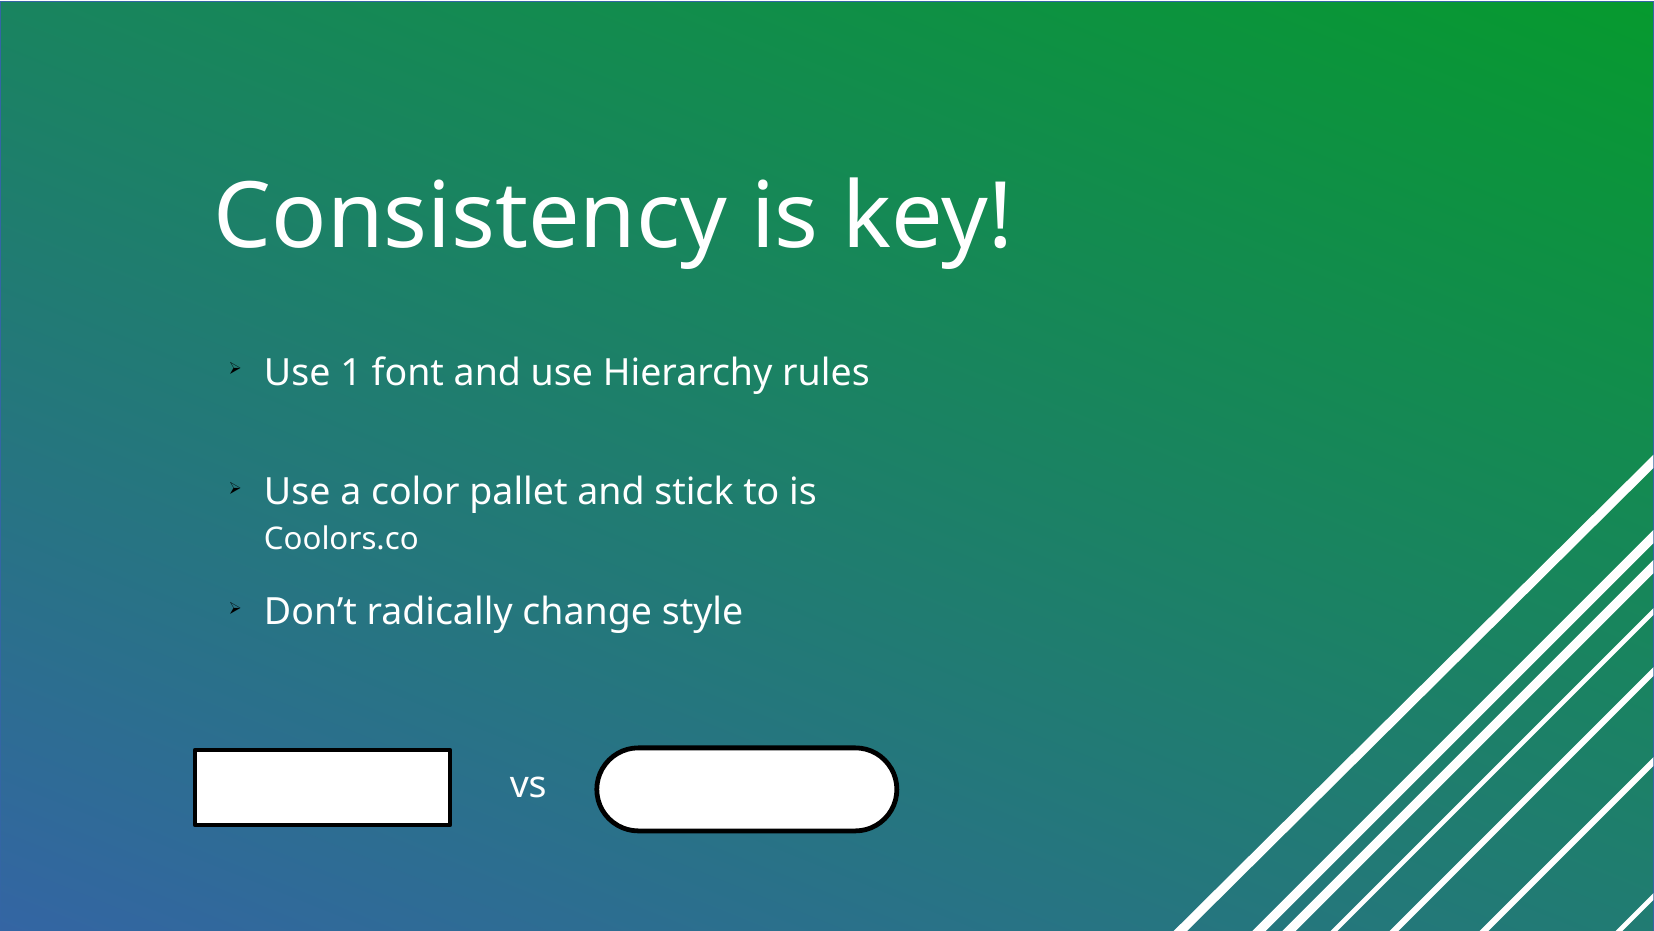

#
Consistency is key!
Use 1 font and use Hierarchy rules
Use a color pallet and stick to is
Coolors.co
Don’t radically change style
vs